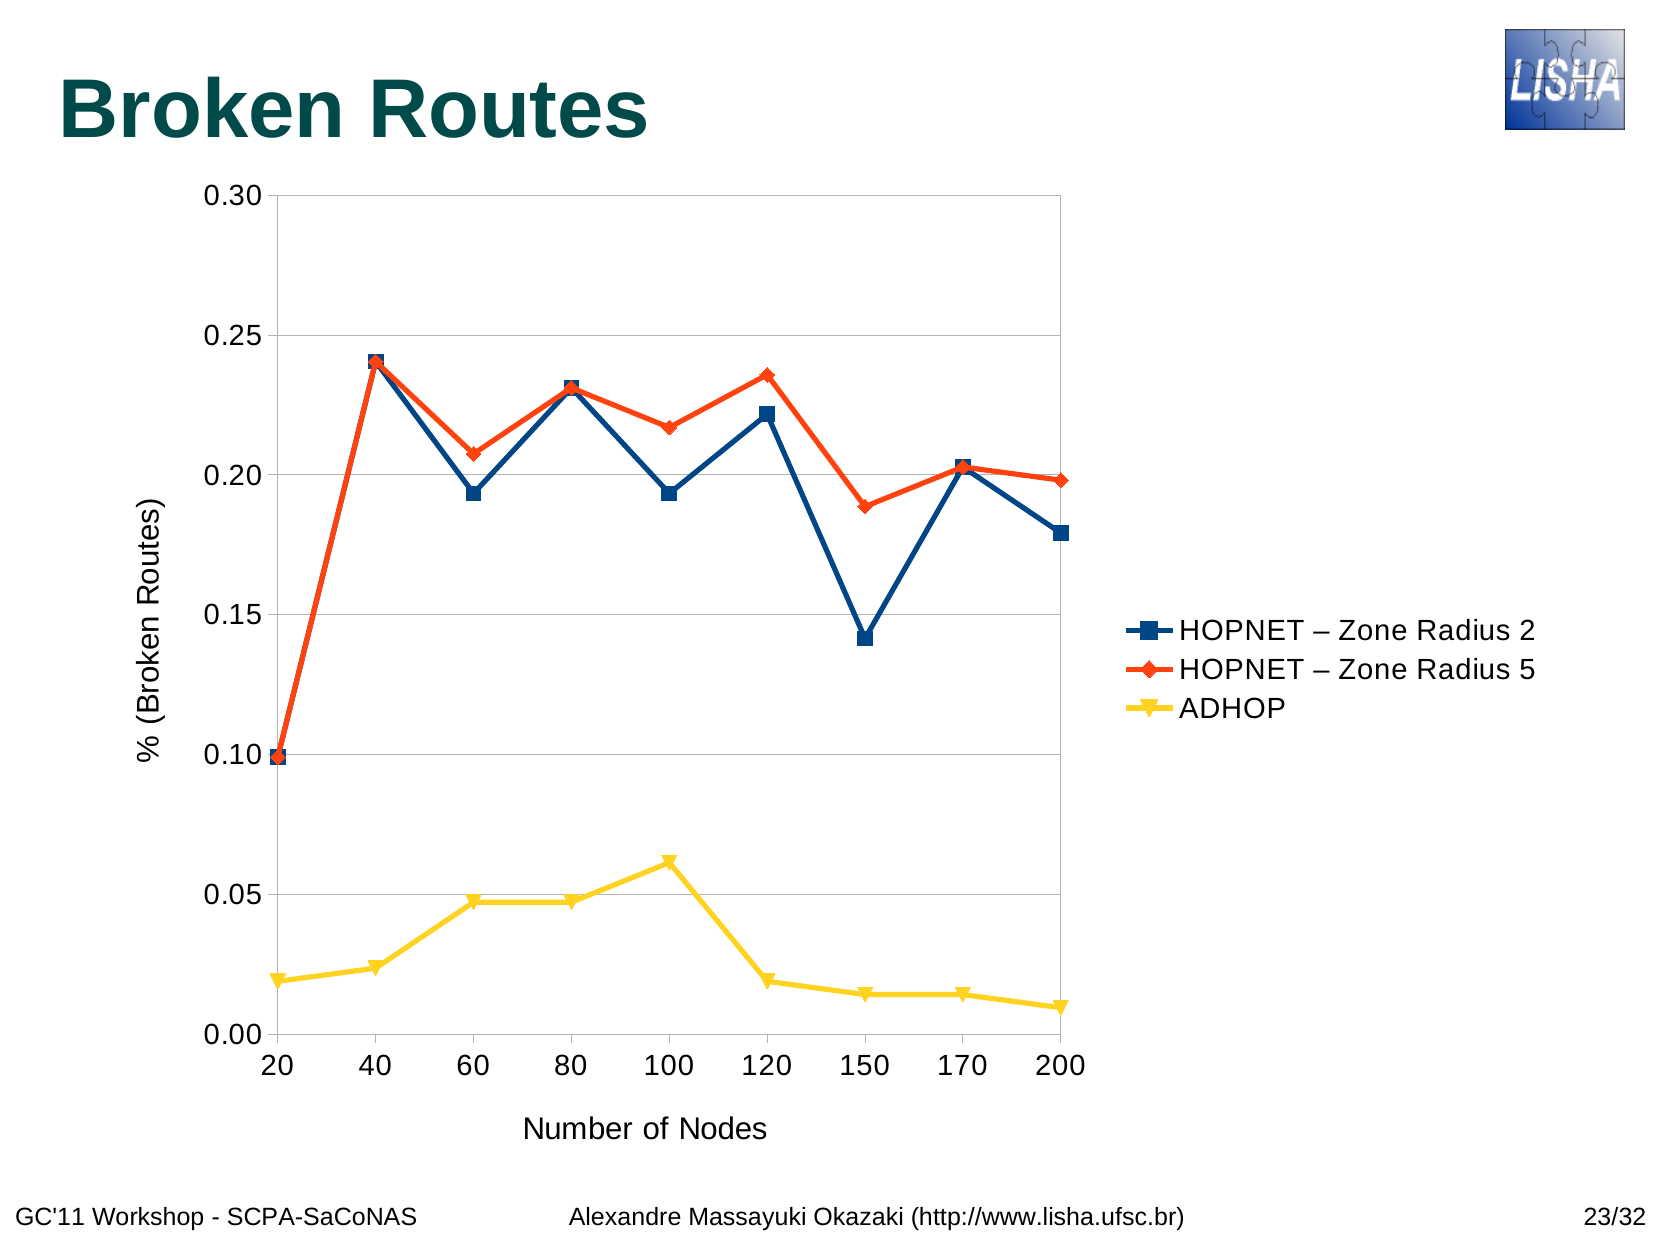

# Broken Routes
### Chart
| Category | HOPNET – Zone Radius 2 | HOPNET – Zone Radius 5 | ADHOP |
|---|---|---|---|
| 20 | 0.0990566037735849 | 0.0990566037735849 | 0.0188679245283019 |
| 40 | 0.240566037735849 | 0.240566037735849 | 0.0235849056603774 |
| 60 | 0.193396226415094 | 0.207547169811321 | 0.0471698113207547 |
| 80 | 0.231132075471698 | 0.231132075471698 | 0.0471698113207547 |
| 100 | 0.193396226415094 | 0.216981132075472 | 0.0613207547169811 |
| 120 | 0.221698113207547 | 0.235849056603774 | 0.0188679245283019 |
| 150 | 0.141509433962264 | 0.188679245283019 | 0.0141509433962264 |
| 170 | 0.202830188679245 | 0.202830188679245 | 0.0141509433962264 |
| 200 | 0.179245283018868 | 0.19811320754717 | 0.009433962264151 |